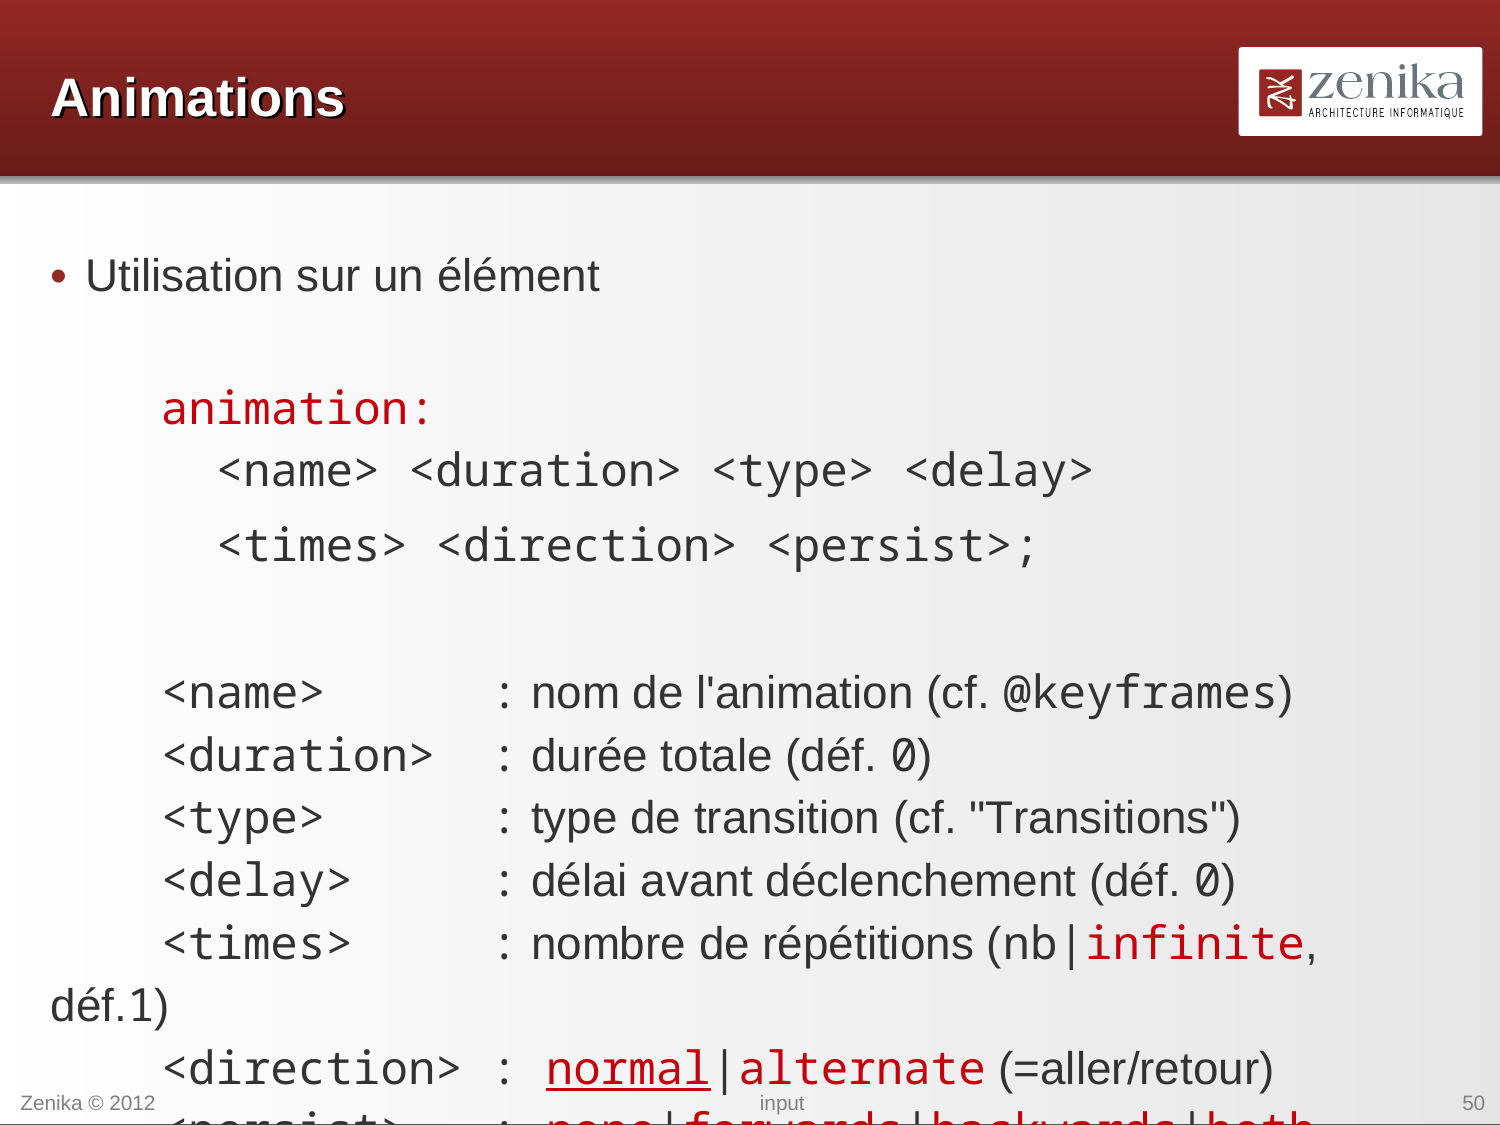

# Animations
Utilisation sur un élément
 animation:
 <name> <duration> <type> <delay>
 <times> <direction> <persist>;
 <name> : nom de l'animation (cf. @keyframes)
 <duration> : durée totale (déf. 0)
 <type> : type de transition (cf. "Transitions")
 <delay> : délai avant déclenchement (déf. 0)
 <times> : nombre de répétitions (nb|infinite, déf.1)
 <direction> : normal|alternate (=aller/retour)
 <persist> : none|forwards|backwards|both
 (forwards/both = propriétés persistantes
 après l'animation)